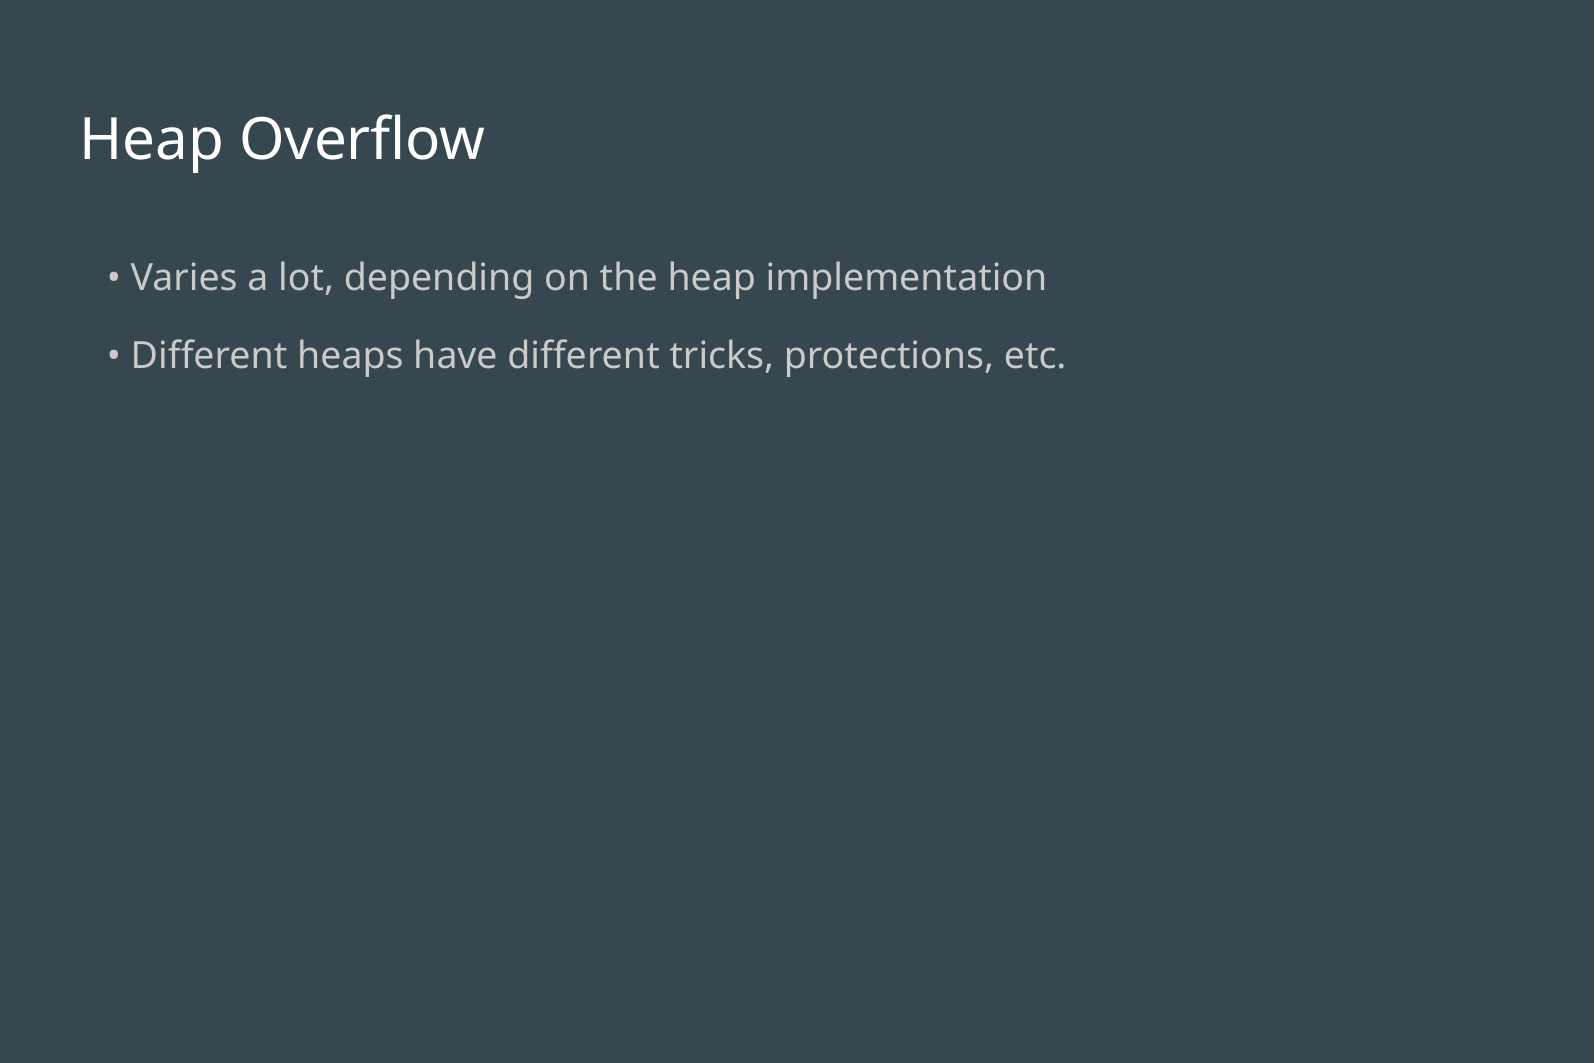

# Heap Overflow
• Varies a lot, depending on the heap implementation
• Different heaps have different tricks, protections, etc.